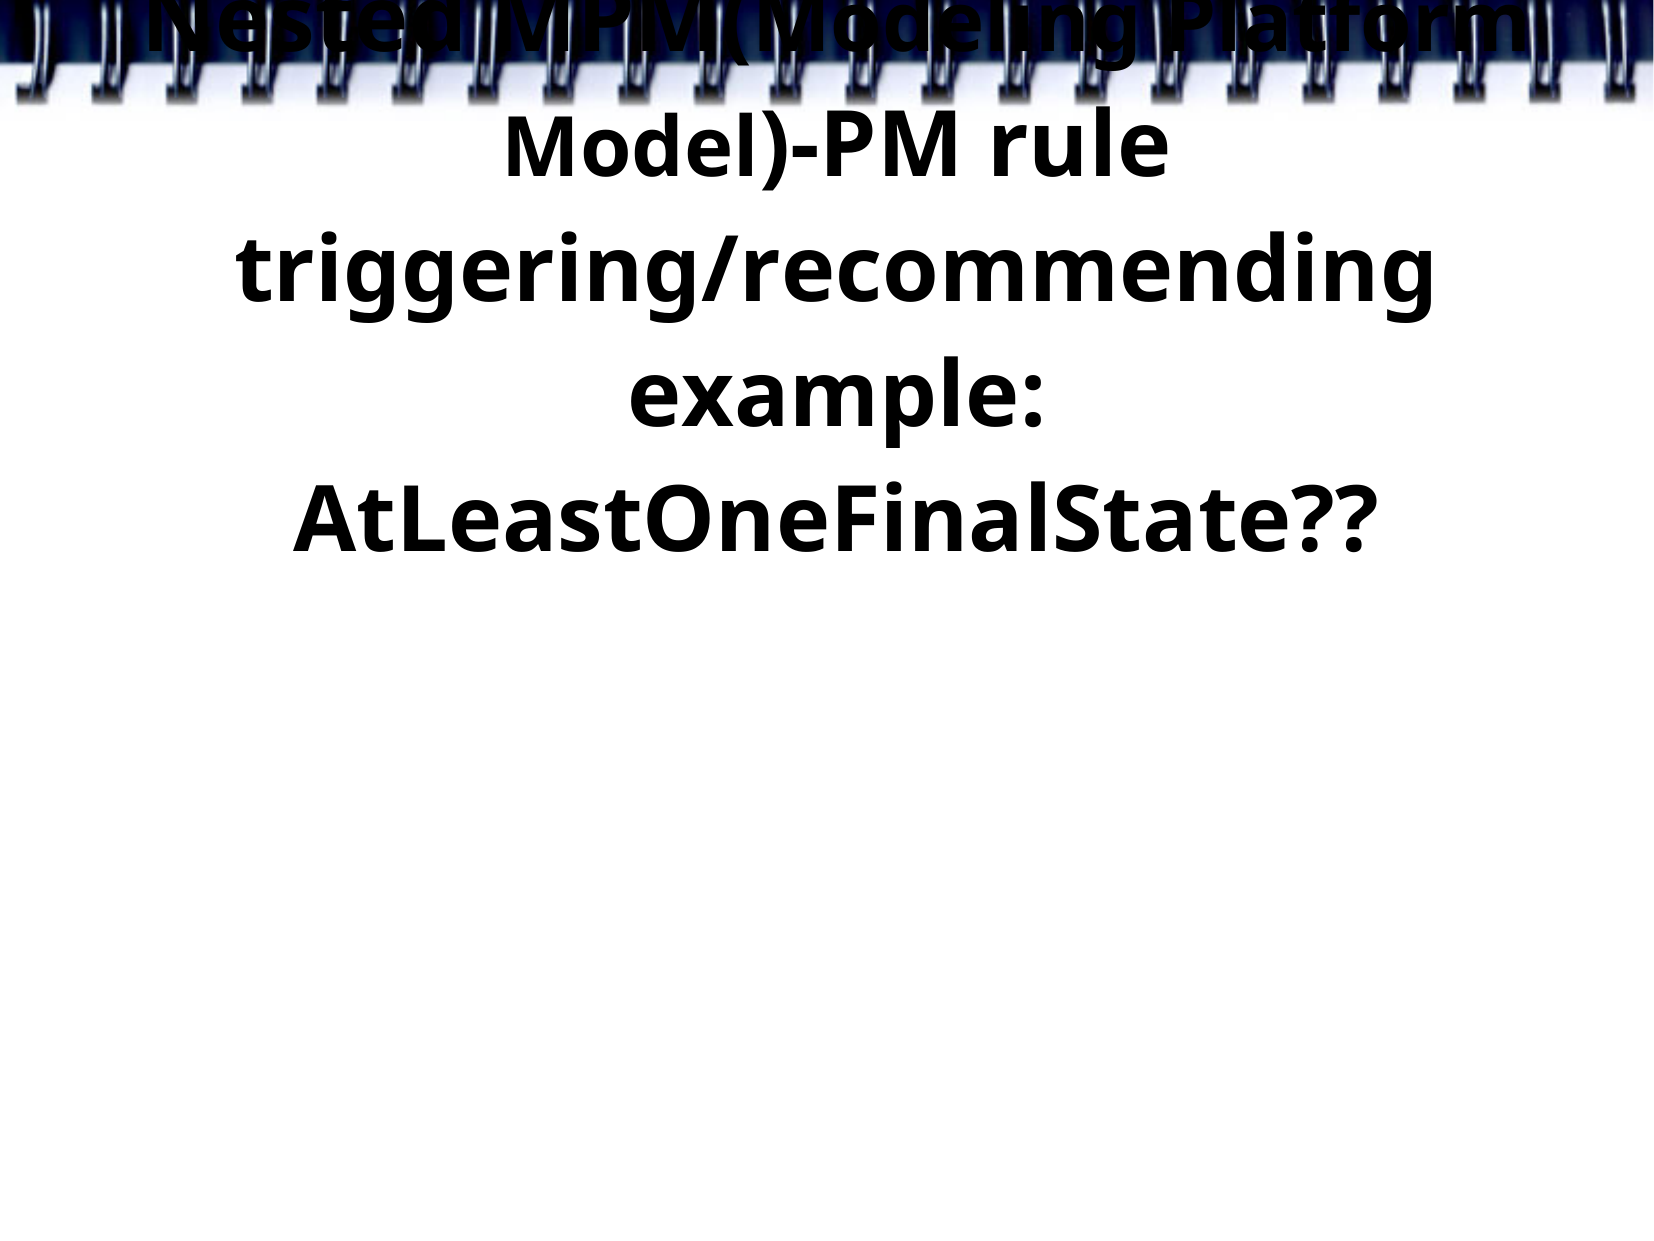

# Nested MPM(Modeling Platform Model)-PM rule triggering/recommending example: AtLeastOneFinalState??